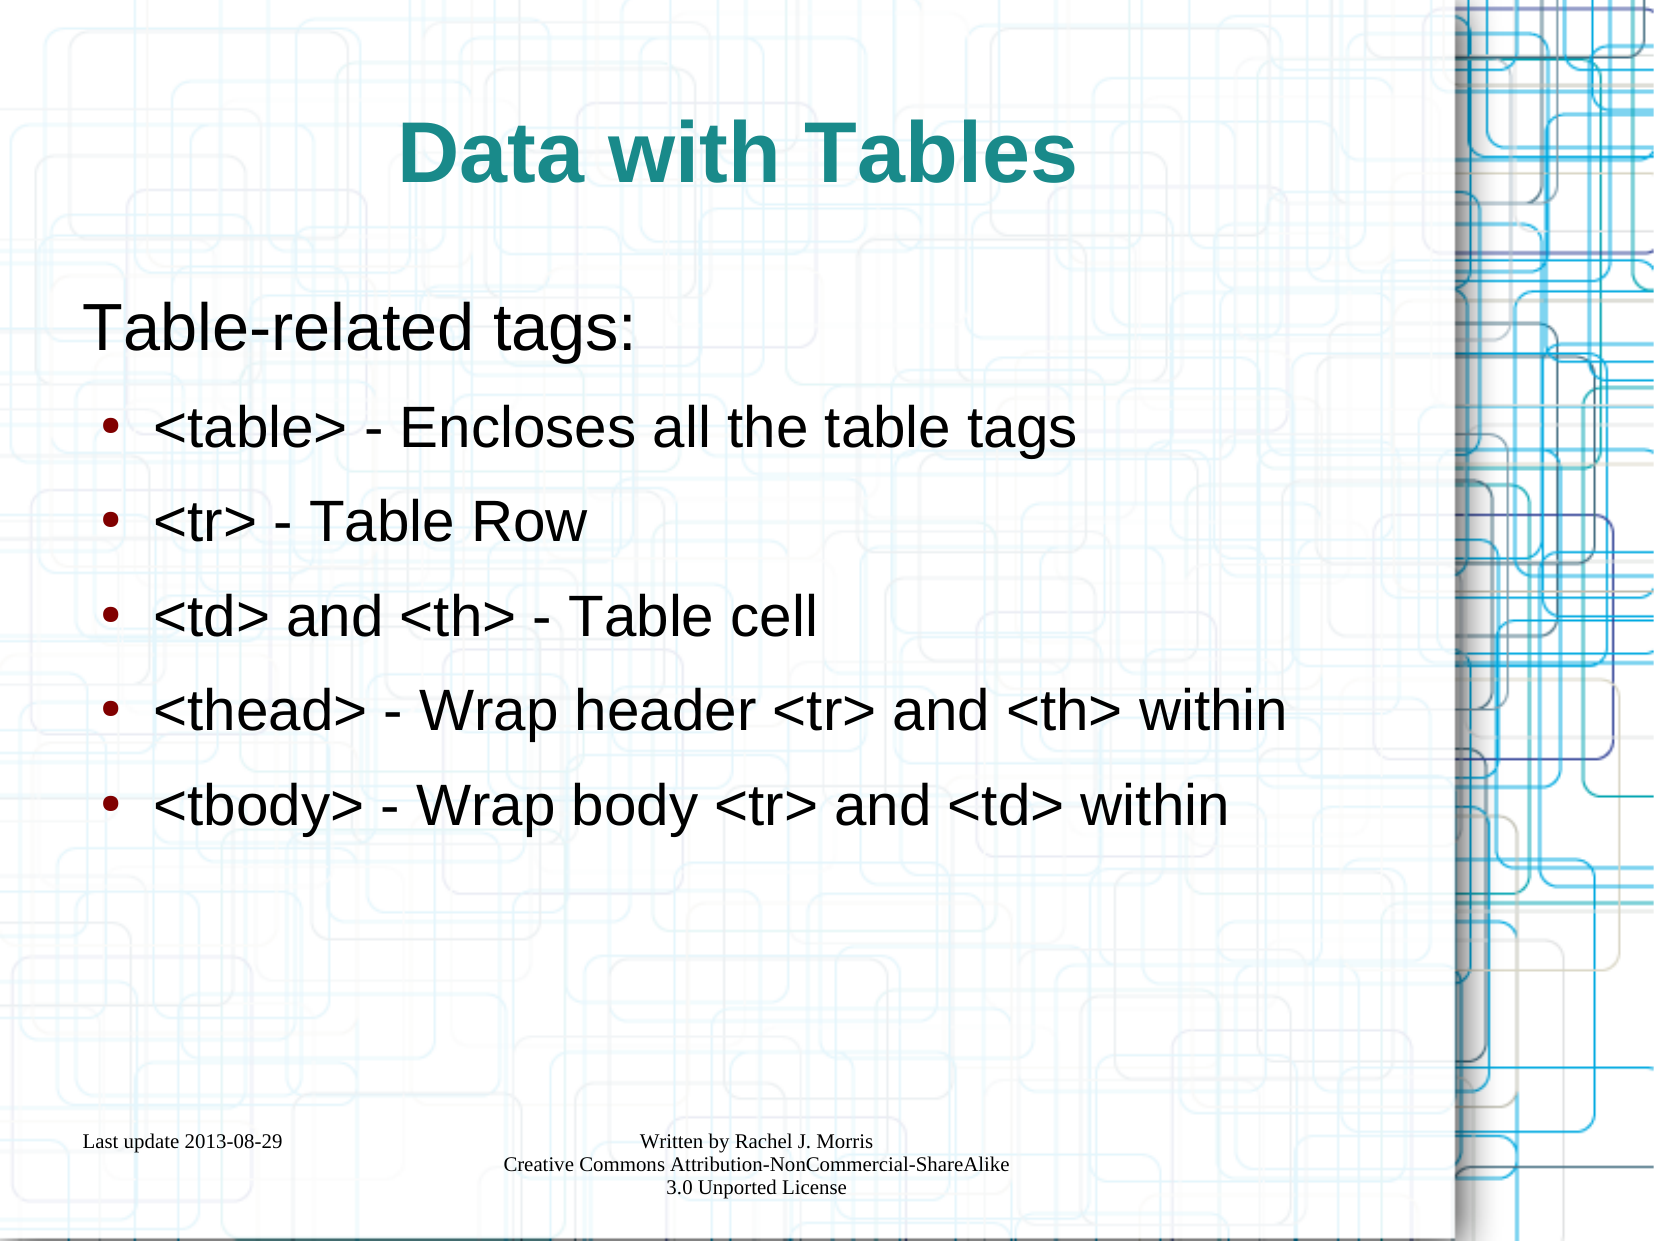

# Data with Tables
Table-related tags:
<table> - Encloses all the table tags
<tr> - Table Row
<td> and <th> - Table cell
<thead> - Wrap header <tr> and <th> within
<tbody> - Wrap body <tr> and <td> within